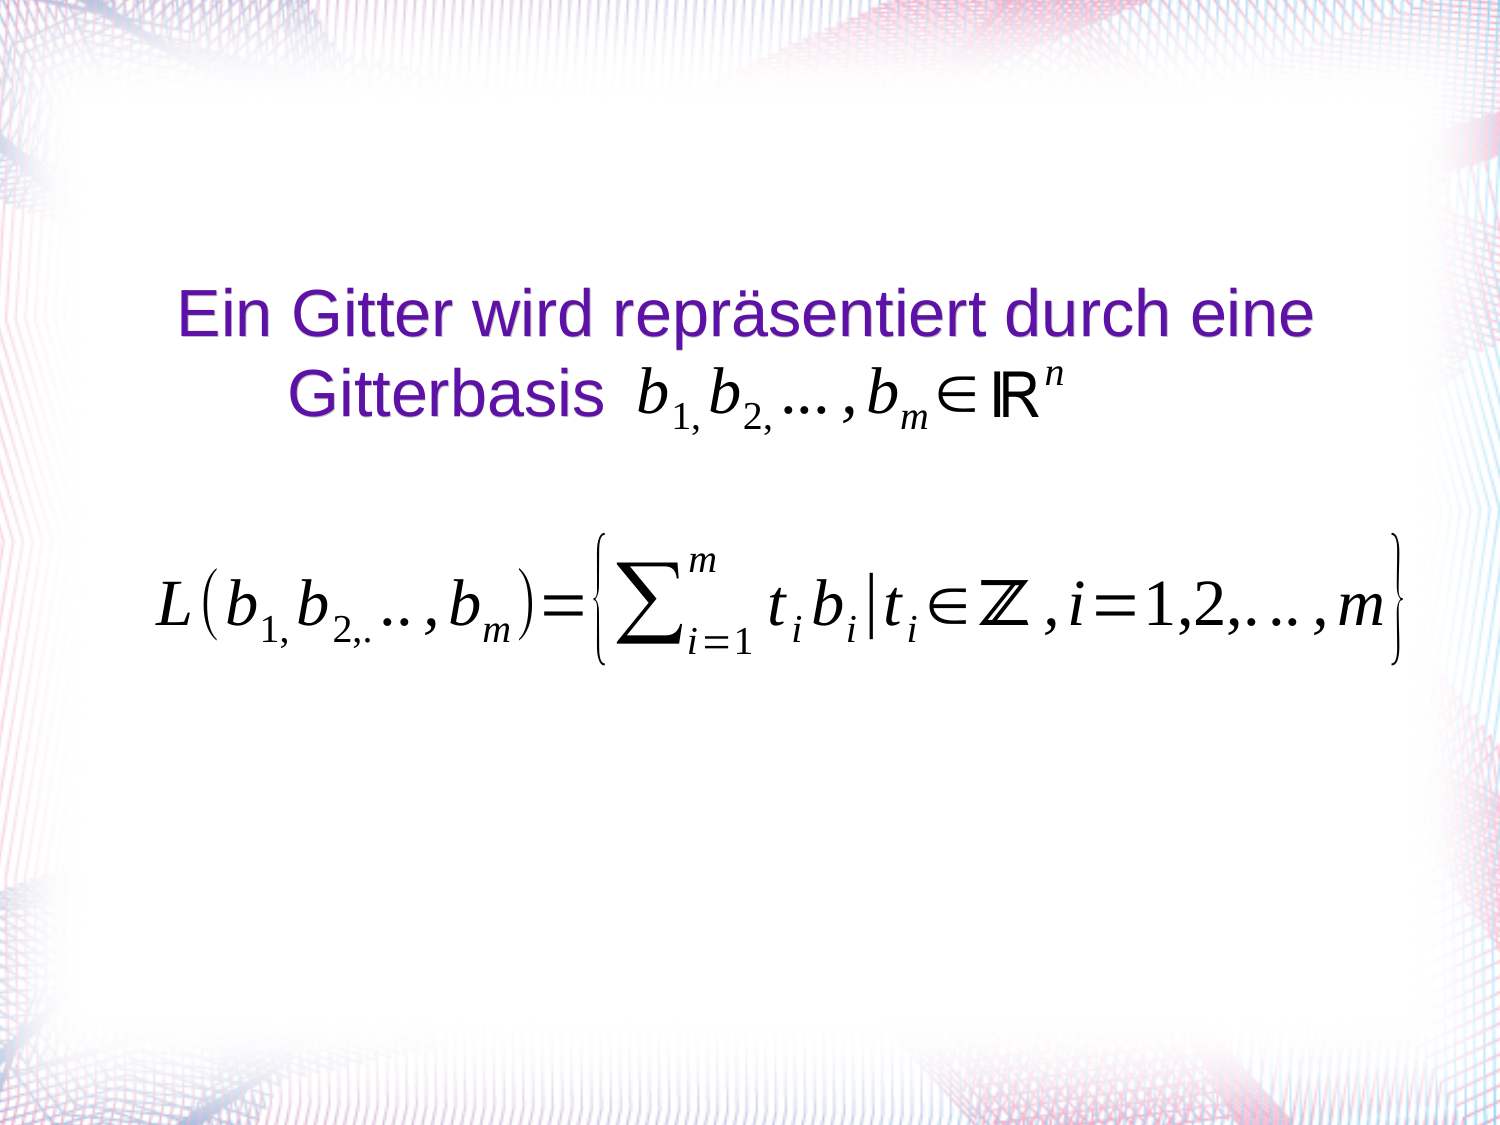

Ein Gitter wird repräsentiert durch eine
 Gitterbasis